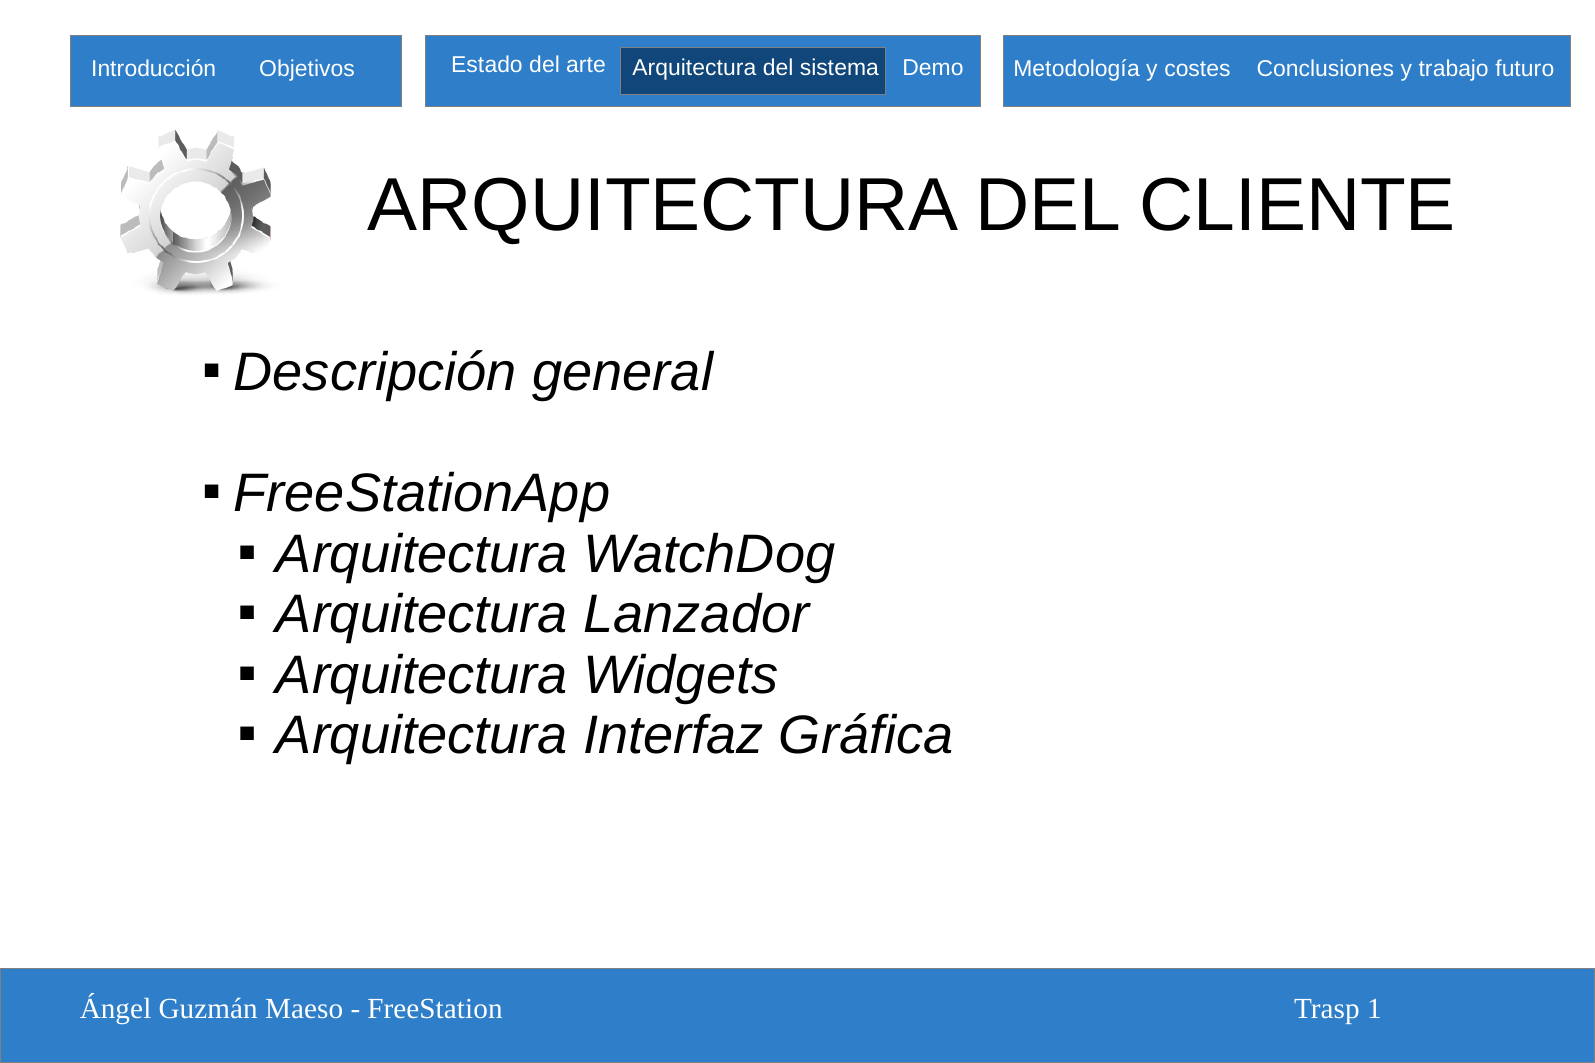

Metodología y costes
Conclusiones y trabajo futuro
Introducción
# Objetivos
Estado del arte
Estado del arte
Arquitectura del sistema
Arquitectura del sistema
Demo
Demo
ARQUITECTURA DEL CLIENTE
 Descripción general
 FreeStationApp
Arquitectura WatchDog
Arquitectura Lanzador
Arquitectura Widgets
Arquitectura Interfaz Gráfica
1